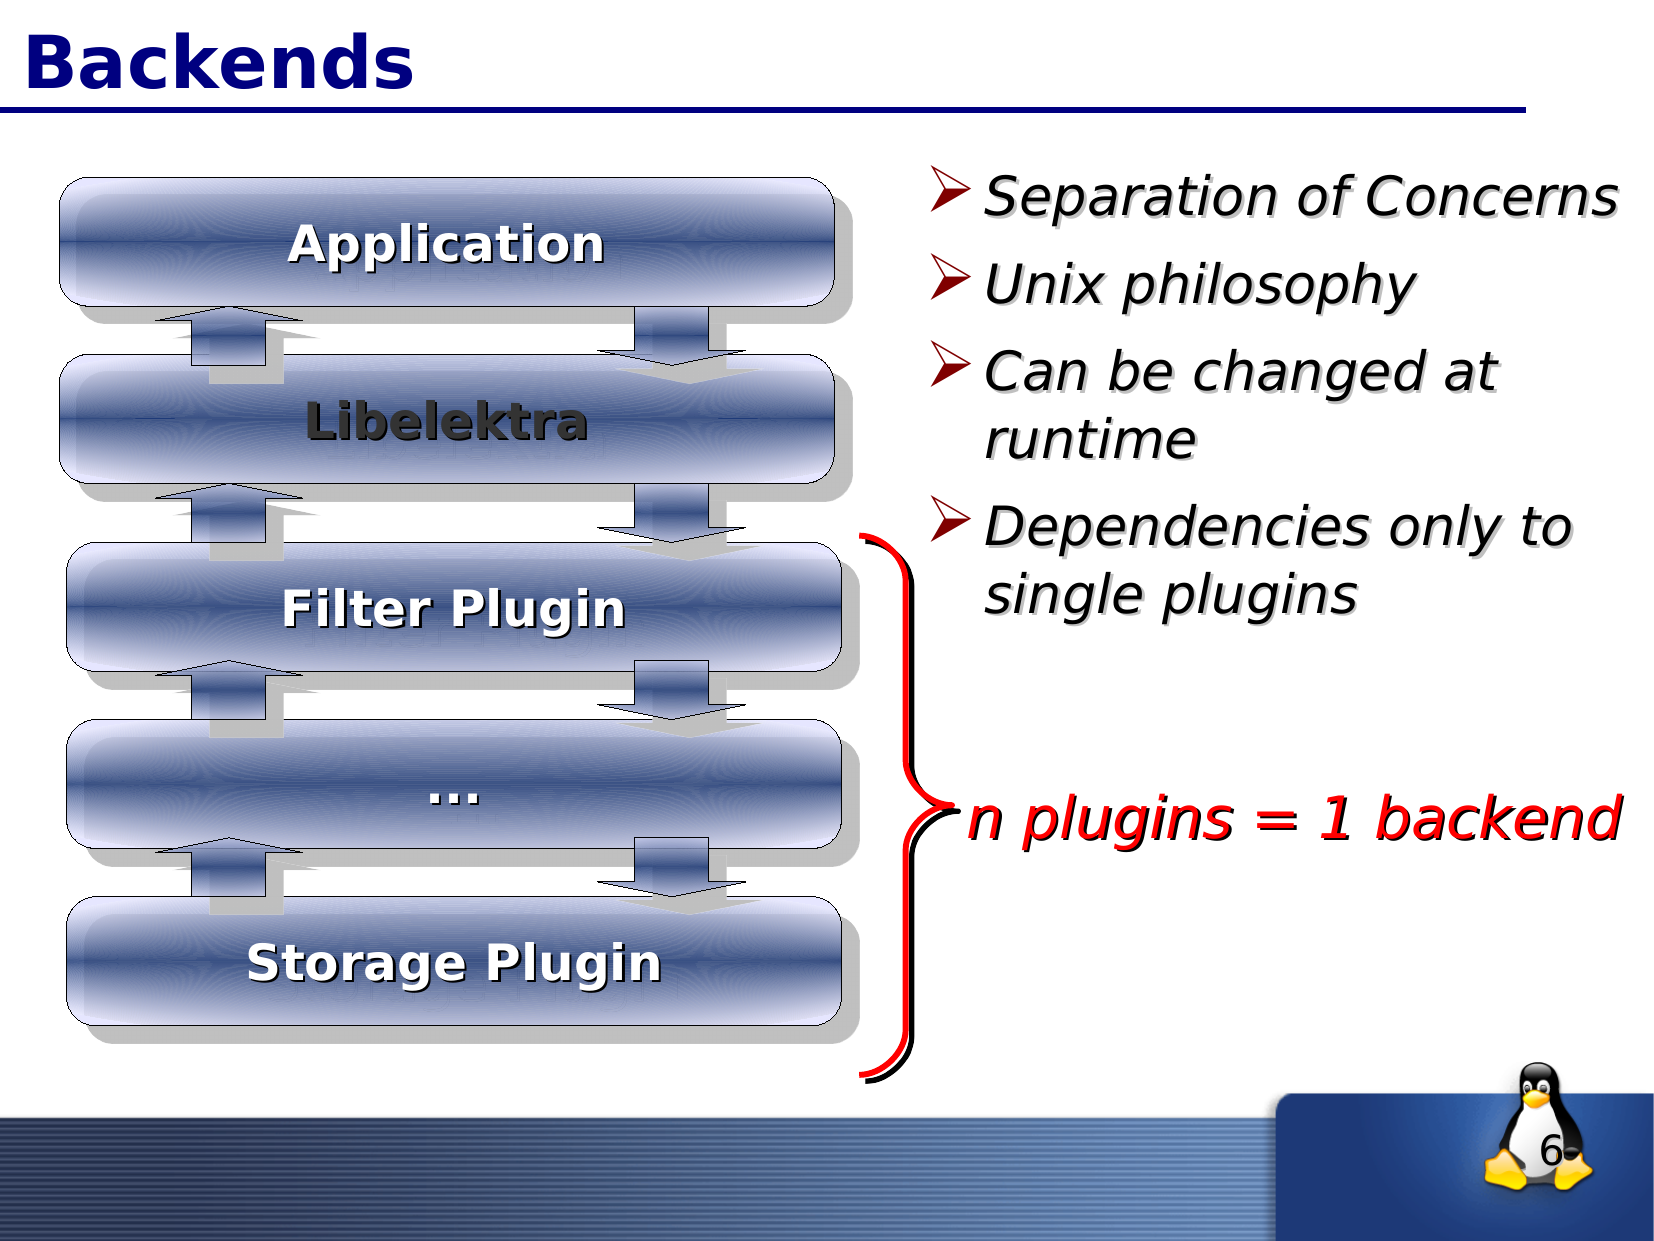

Backends
# Separation of Concerns
Unix philosophy
Can be changed at runtime
Dependencies only to single plugins
Application
Libelektra
Filter Plugin
...
n plugins = 1 backend
Storage Plugin